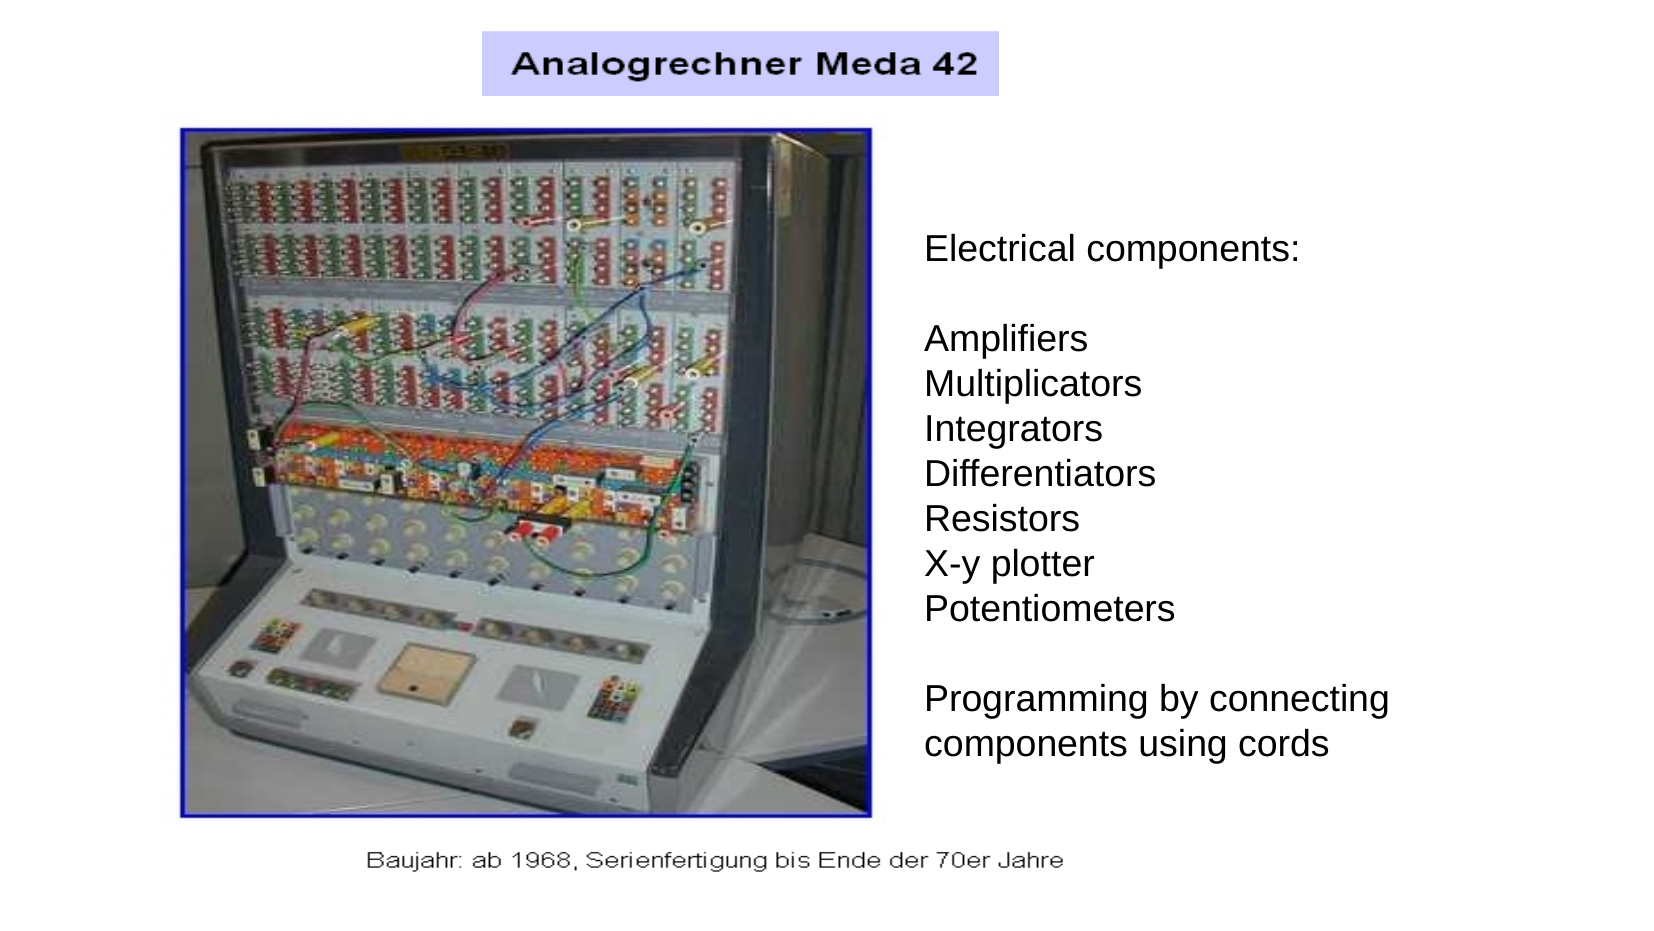

Electrical components:
Amplifiers
Multiplicators
Integrators
Differentiators
Resistors
X-y plotter
Potentiometers
Programming by connecting components using cords